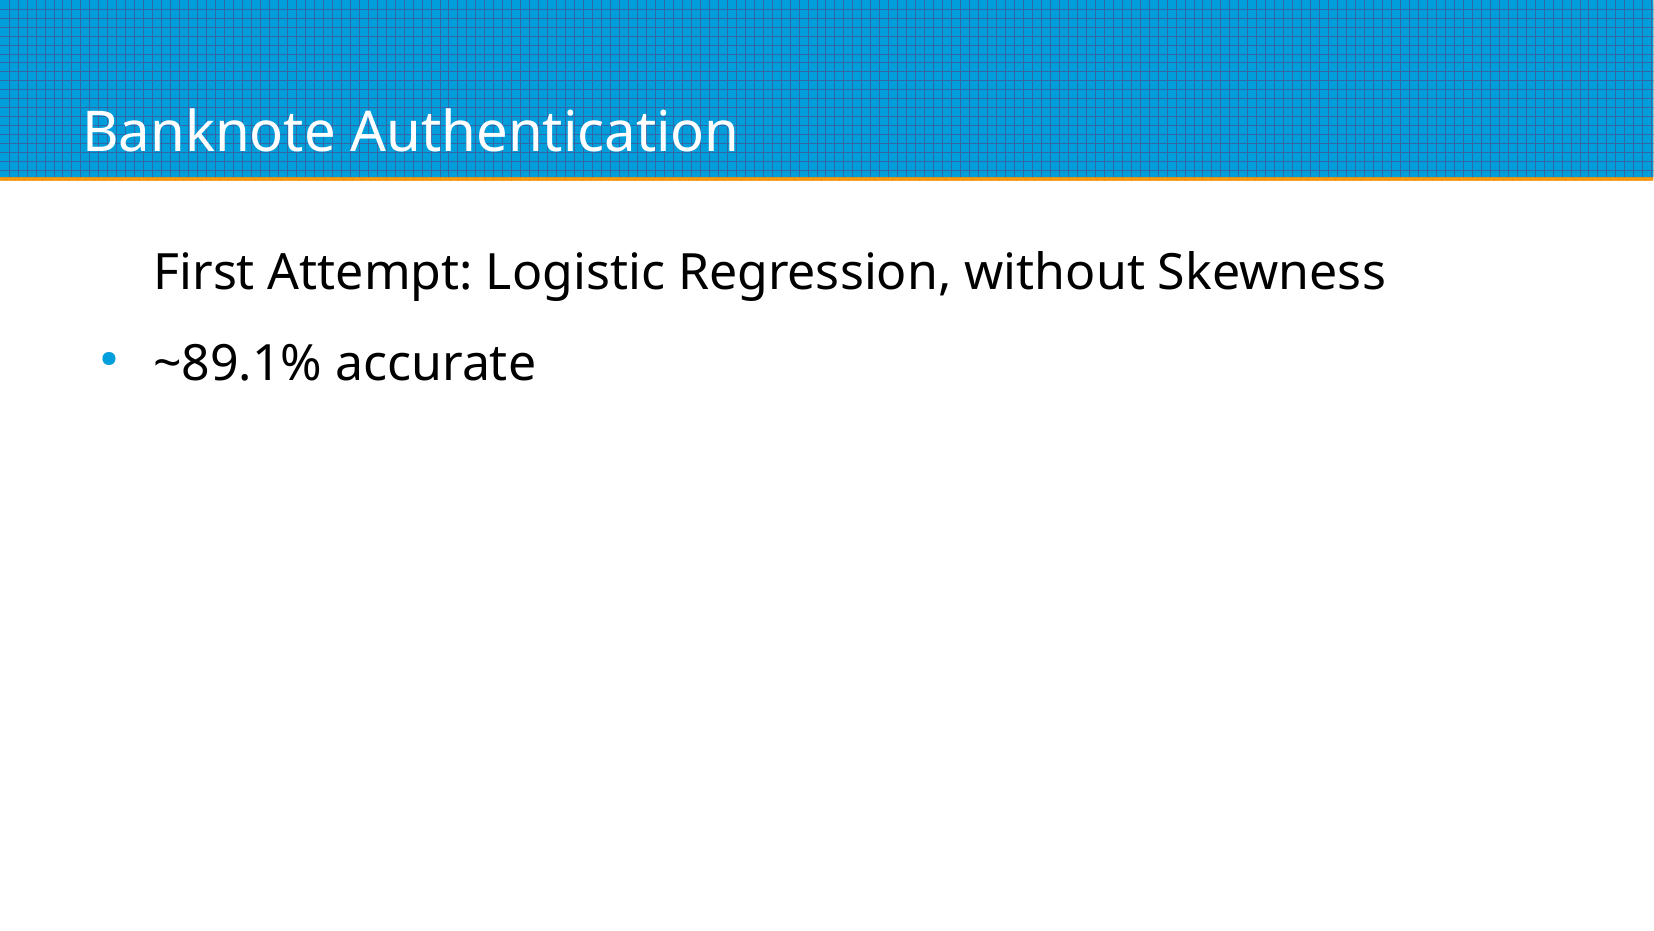

# Banknote Authentication
First Attempt: Logistic Regression, without Skewness
~89.1% accurate